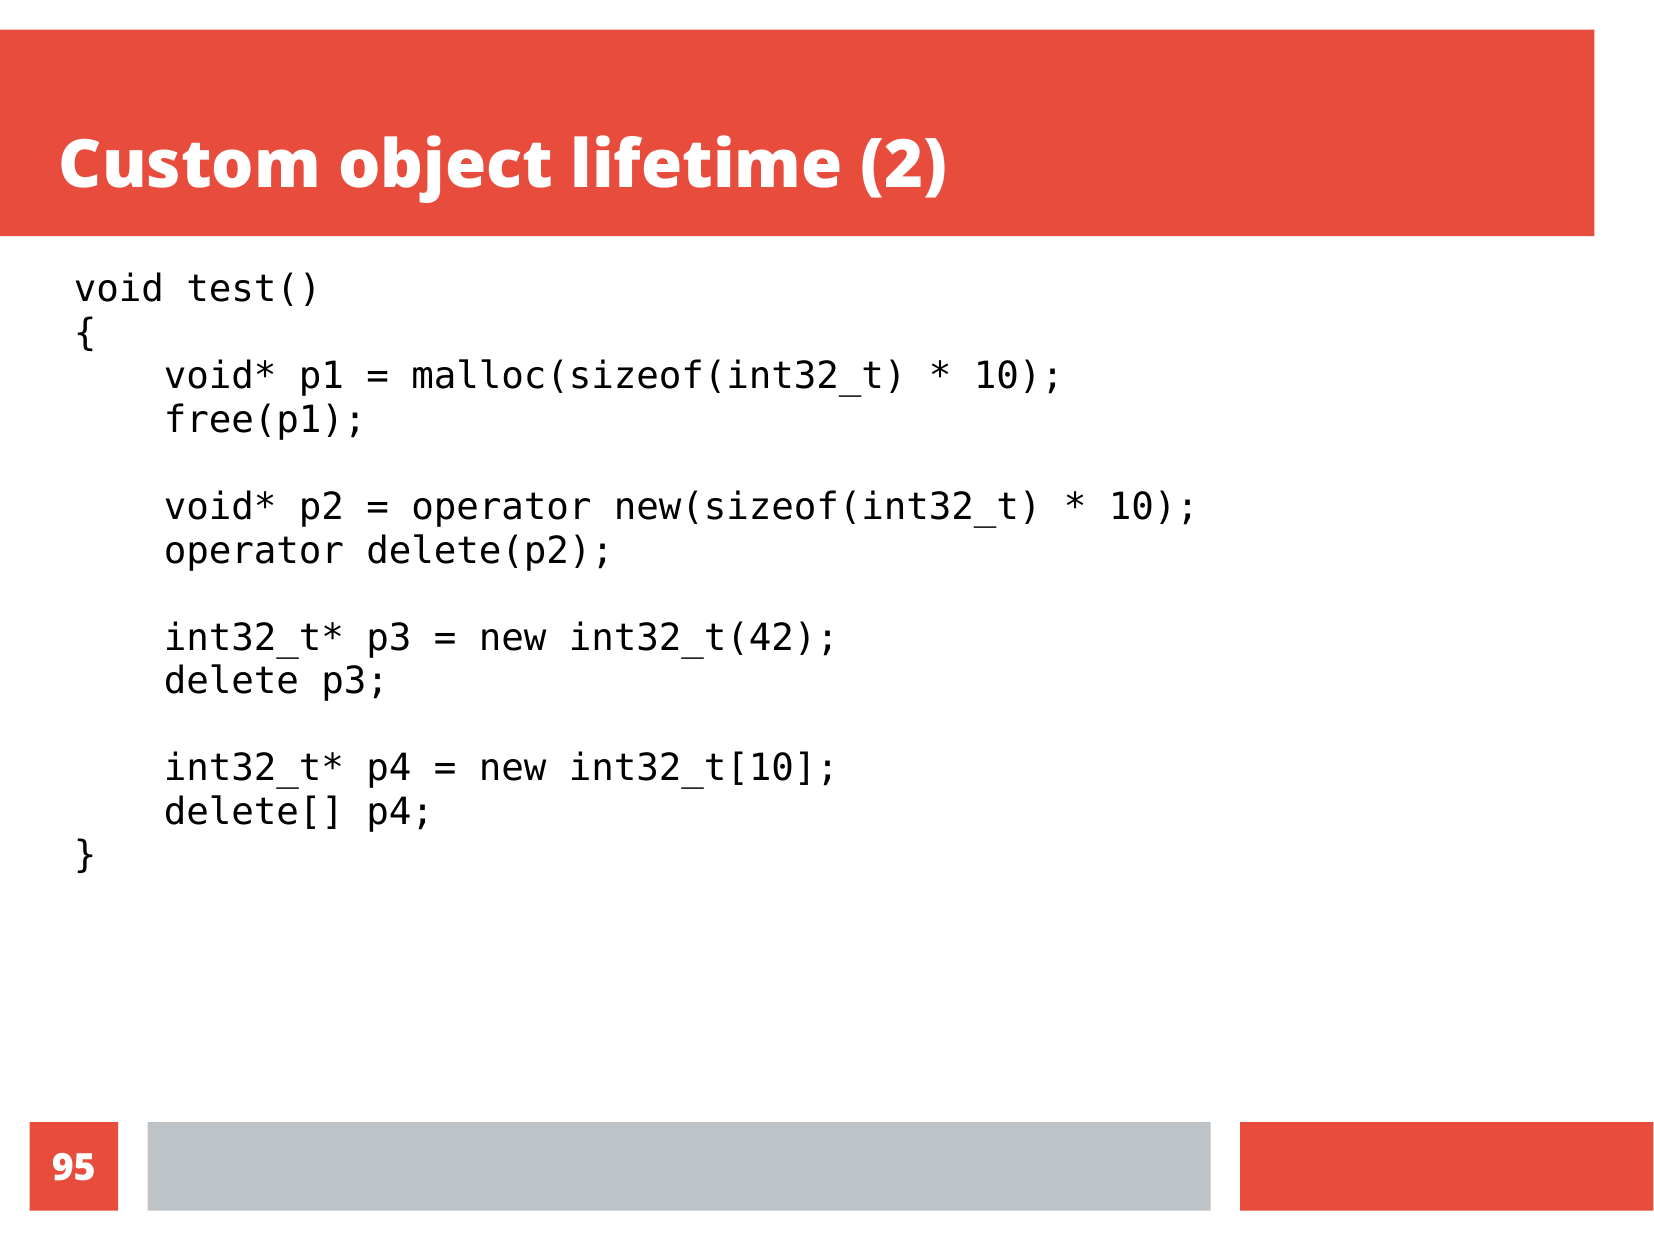

# Custom object lifetime (2)
void test()
{
 void* p1 = malloc(sizeof(int32_t) * 10);
 free(p1);
 void* p2 = operator new(sizeof(int32_t) * 10);
 operator delete(p2);
 int32_t* p3 = new int32_t(42);
 delete p3;
 int32_t* p4 = new int32_t[10];
 delete[] p4;
}
95